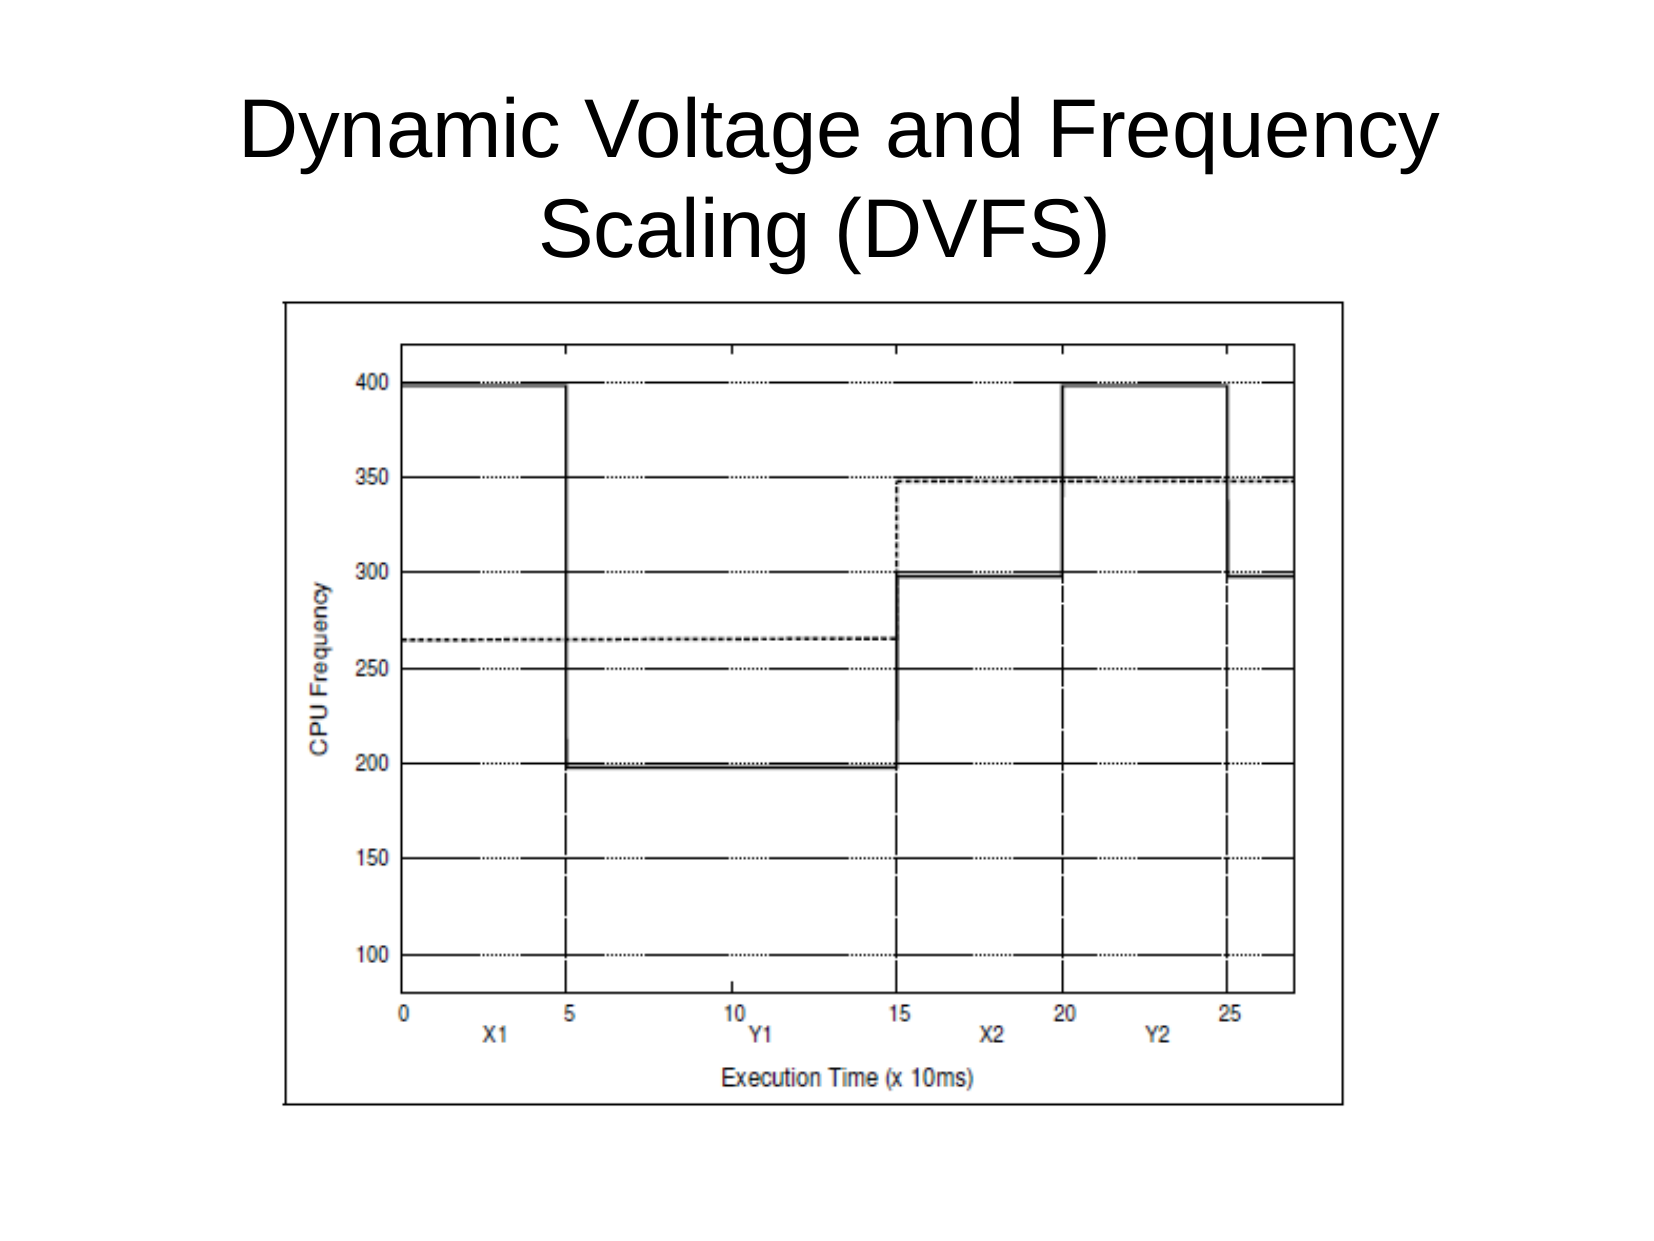

# Dynamic Voltage and Frequency Scaling (DVFS)